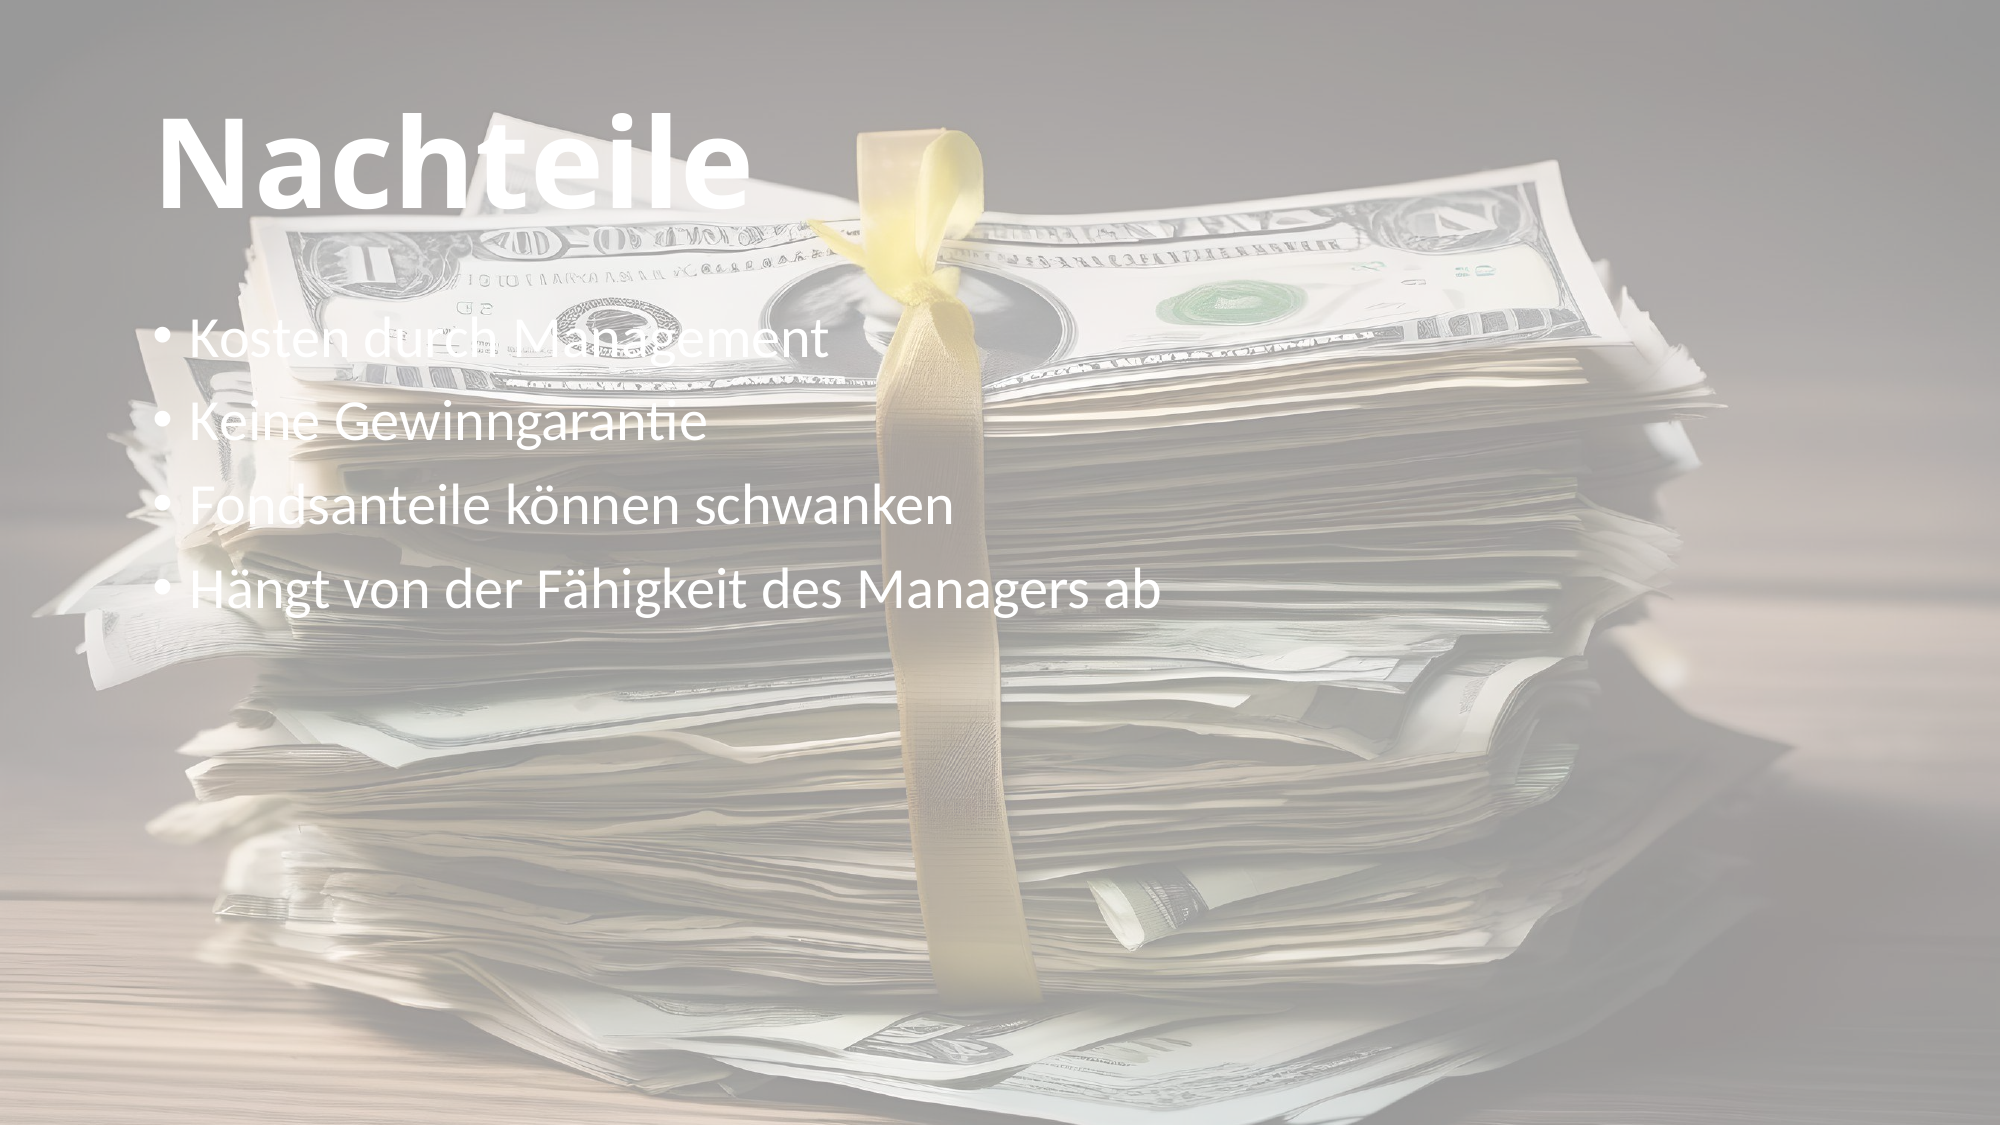

# Nachteile
Kosten durch Management
Keine Gewinngarantie
Fondsanteile können schwanken
Hängt von der Fähigkeit des Managers ab